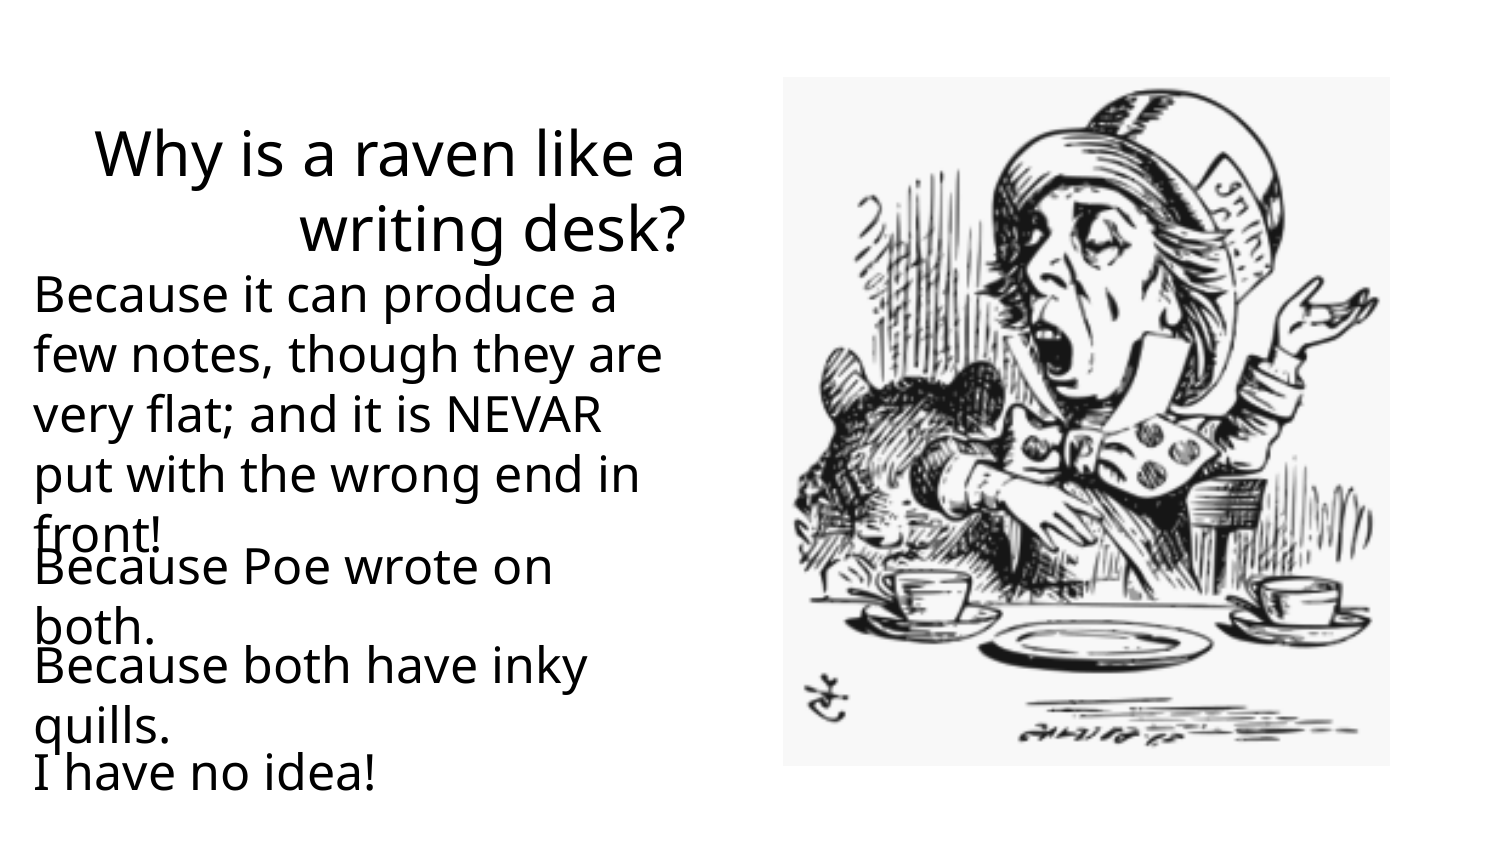

Why is a raven like a writing desk?
Because it can produce a few notes, though they are very flat; and it is NEVAR put with the wrong end in front!
Because Poe wrote on both.
Because both have inky quills.
I have no idea!